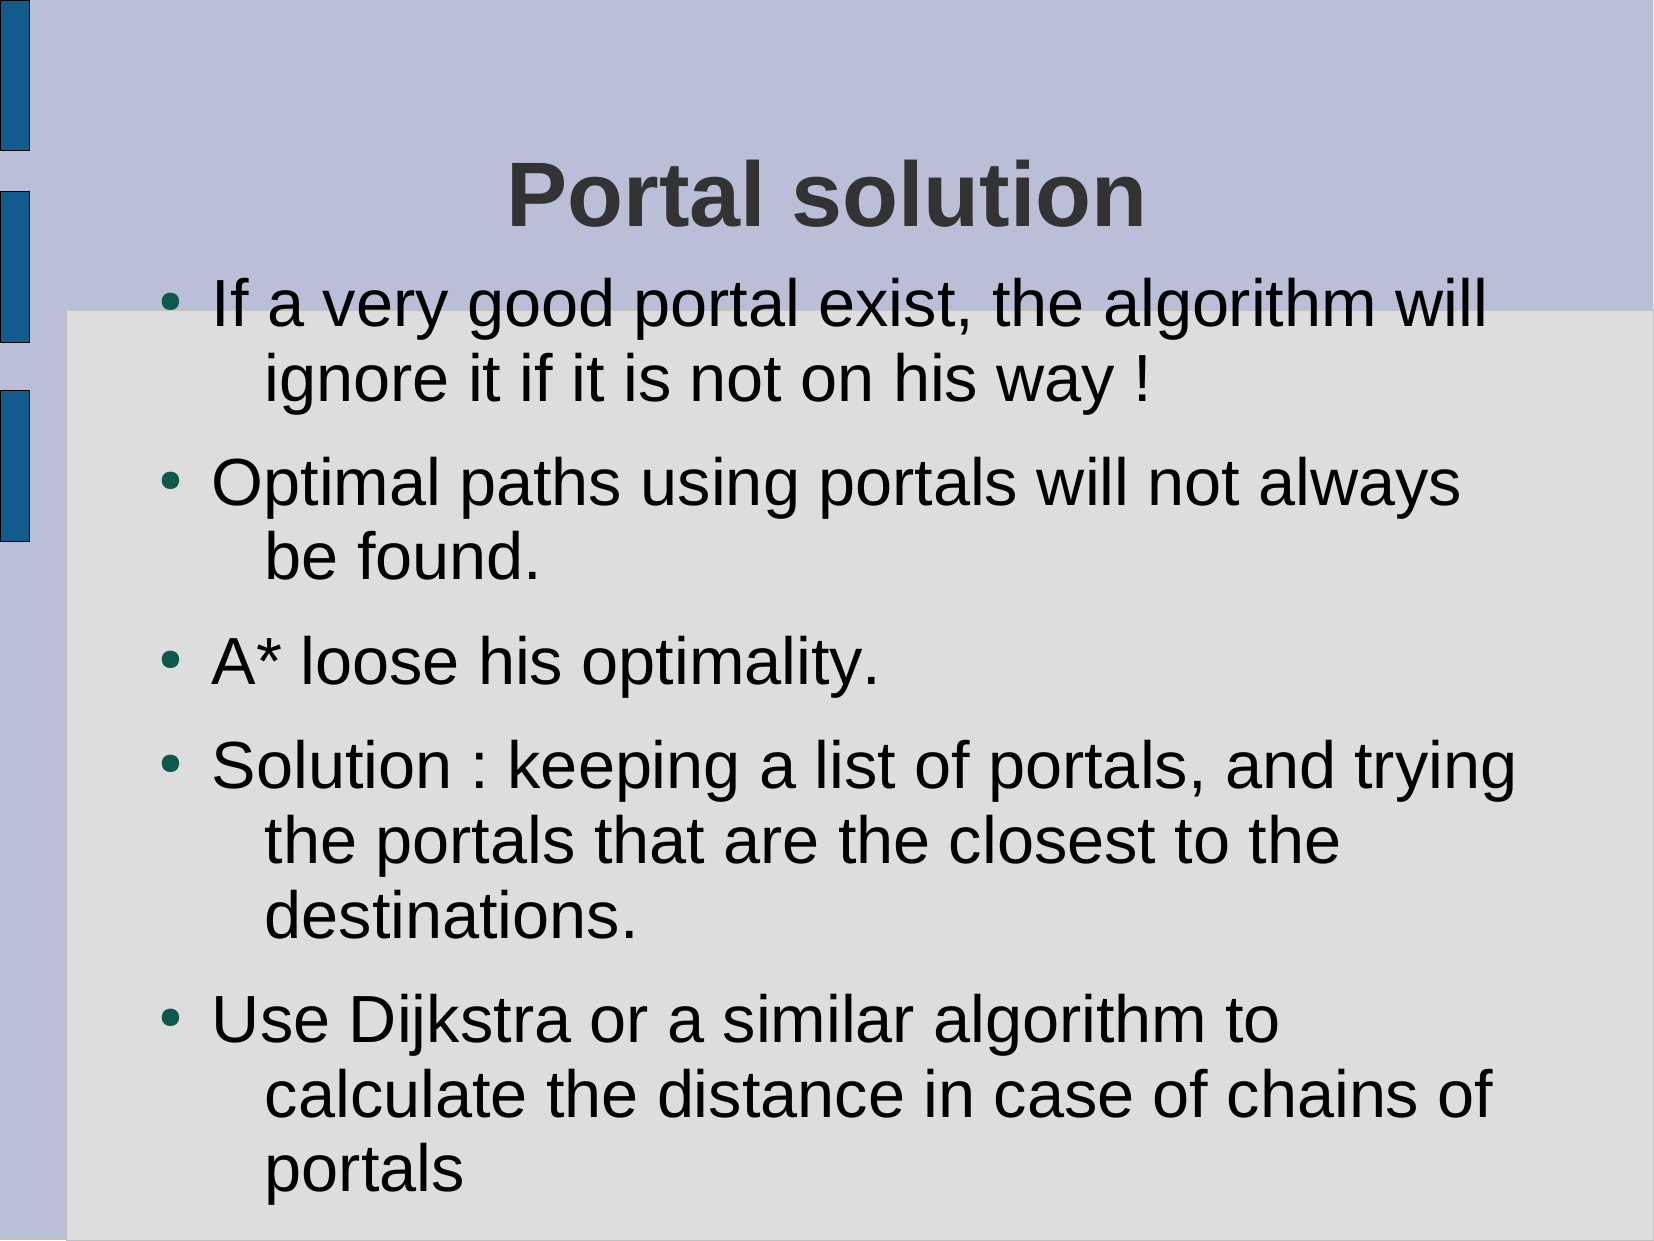

# Portal solution
If a very good portal exist, the algorithm will ignore it if it is not on his way !
Optimal paths using portals will not always be found.
A* loose his optimality.
Solution : keeping a list of portals, and trying the portals that are the closest to the destinations.
Use Dijkstra or a similar algorithm to calculate the distance in case of chains of portals